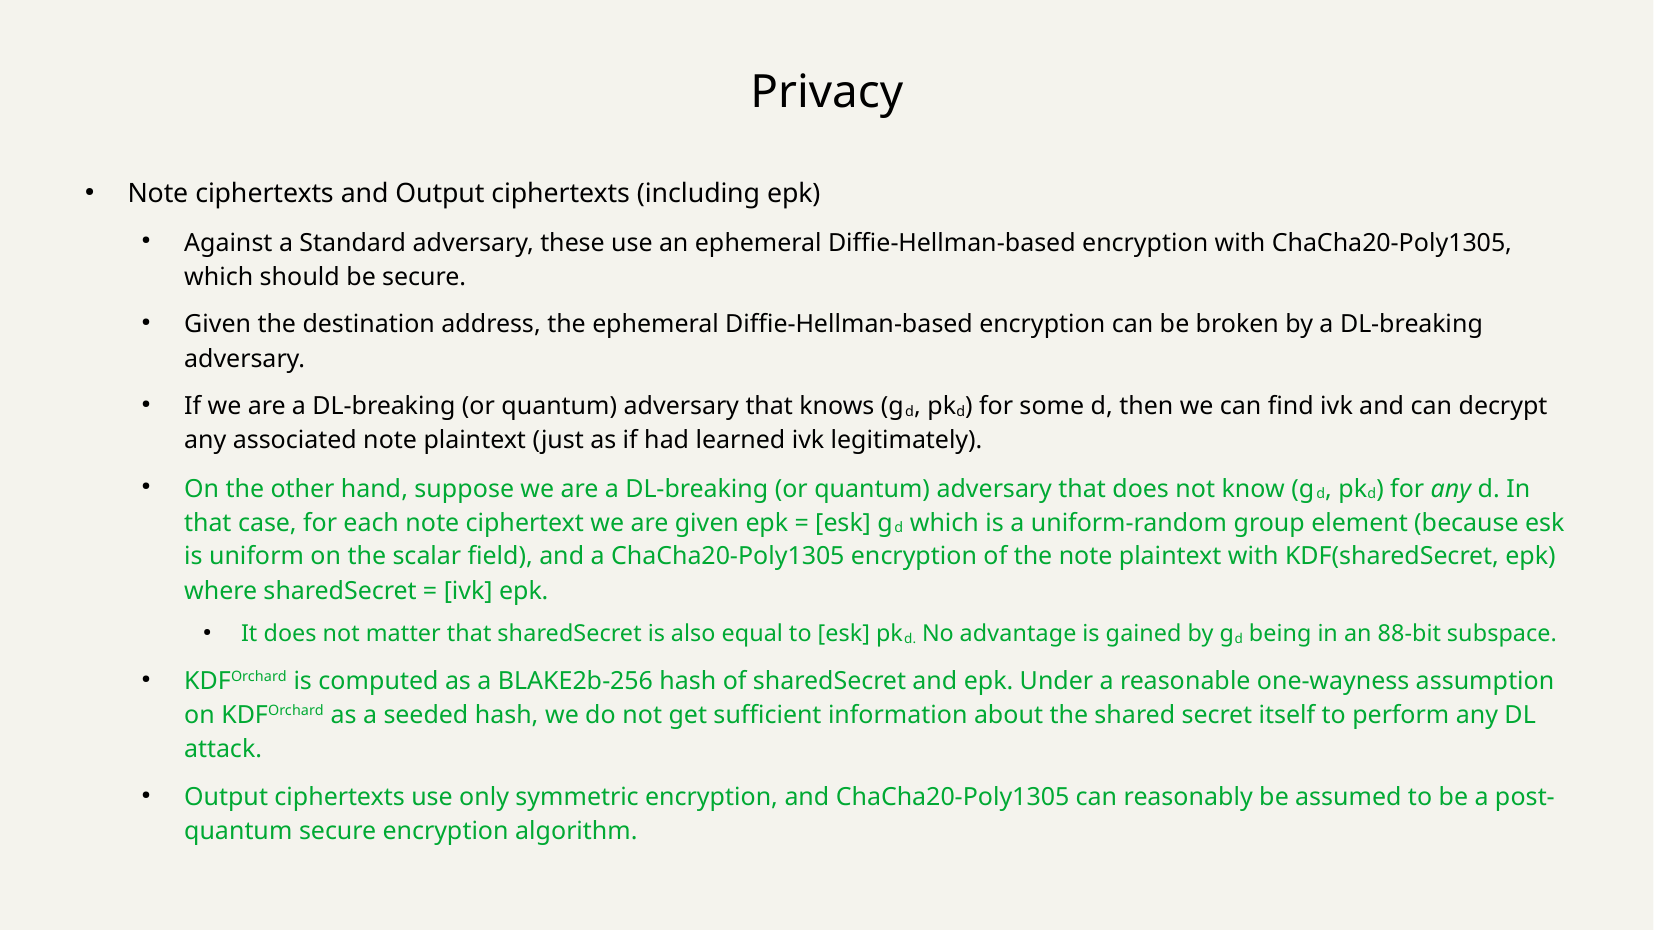

# Privacy
Note ciphertexts and Output ciphertexts (including epk)
Against a Standard adversary, these use an ephemeral Diffie-Hellman-based encryption with ChaCha20-Poly1305, which should be secure.
Given the destination address, the ephemeral Diffie-Hellman-based encryption can be broken by a DL-breaking adversary.
If we are a DL-breaking (or quantum) adversary that knows (gd, pkd) for some d, then we can find ivk and can decrypt any associated note plaintext (just as if had learned ivk legitimately).
On the other hand, suppose we are a DL-breaking (or quantum) adversary that does not know (gd, pkd) for any d. In that case, for each note ciphertext we are given epk = [esk] gd which is a uniform-random group element (because esk is uniform on the scalar field), and a ChaCha20-Poly1305 encryption of the note plaintext with KDF(sharedSecret, epk) where sharedSecret = [ivk] epk.
It does not matter that sharedSecret is also equal to [esk] pkd. No advantage is gained by gd being in an 88-bit subspace.
KDFOrchard is computed as a BLAKE2b-256 hash of sharedSecret and epk. Under a reasonable one-wayness assumption on KDFOrchard as a seeded hash, we do not get sufficient information about the shared secret itself to perform any DL attack.
Output ciphertexts use only symmetric encryption, and ChaCha20-Poly1305 can reasonably be assumed to be a post-quantum secure encryption algorithm.